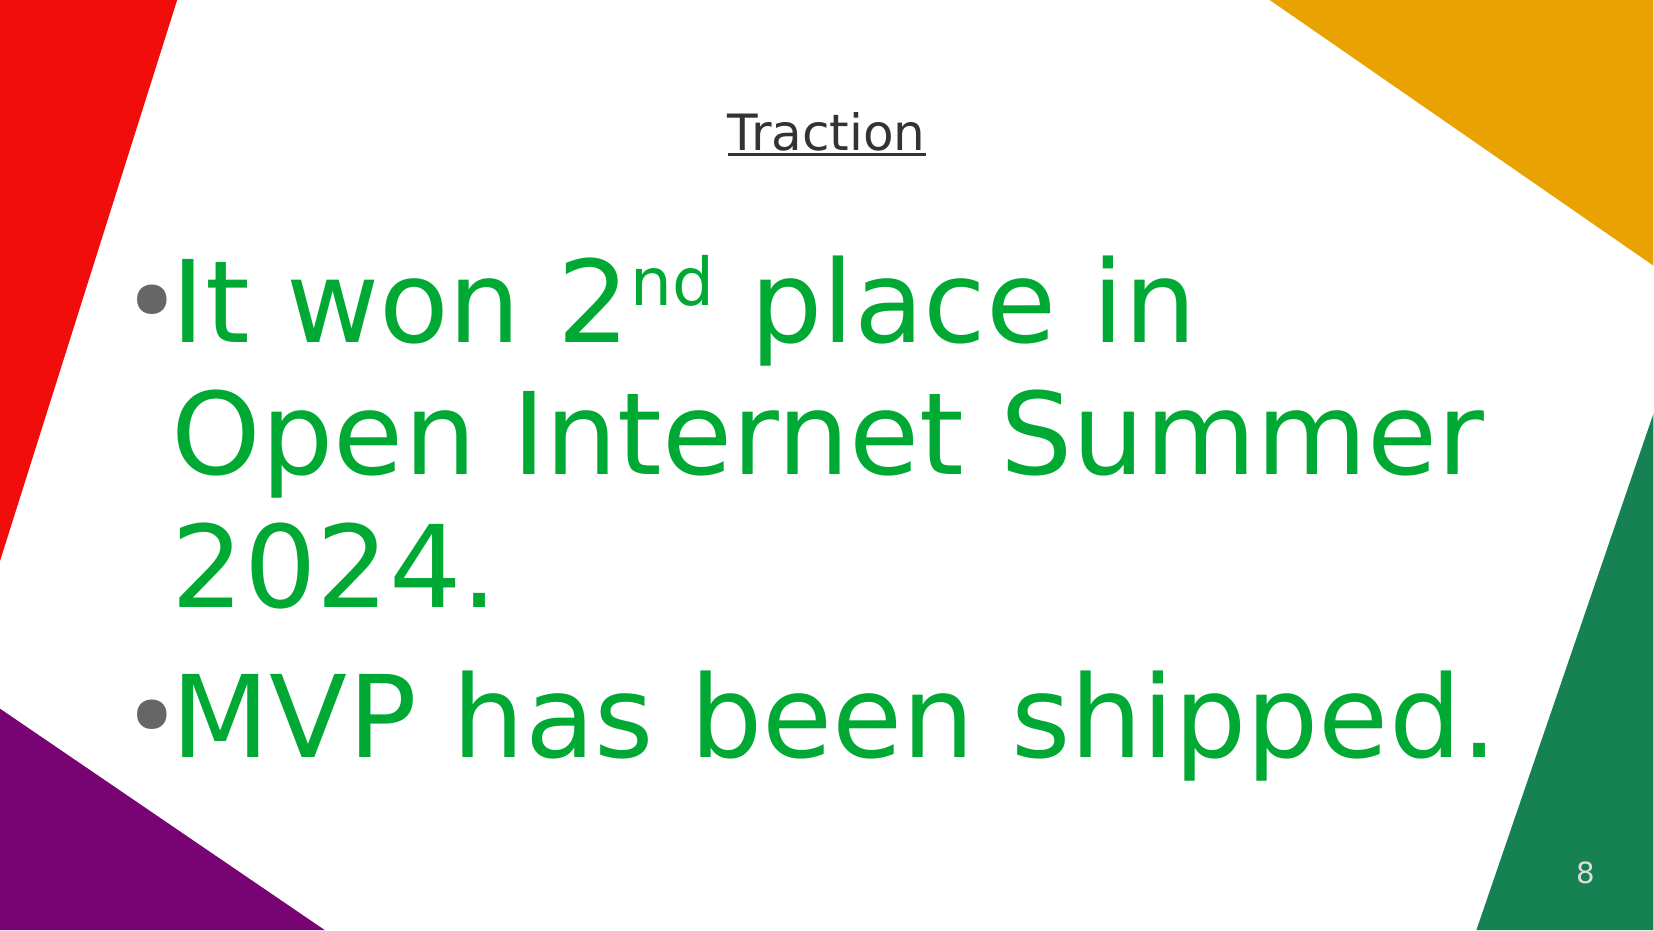

# Traction
It won 2nd place in Open Internet Summer 2024.
MVP has been shipped.
8